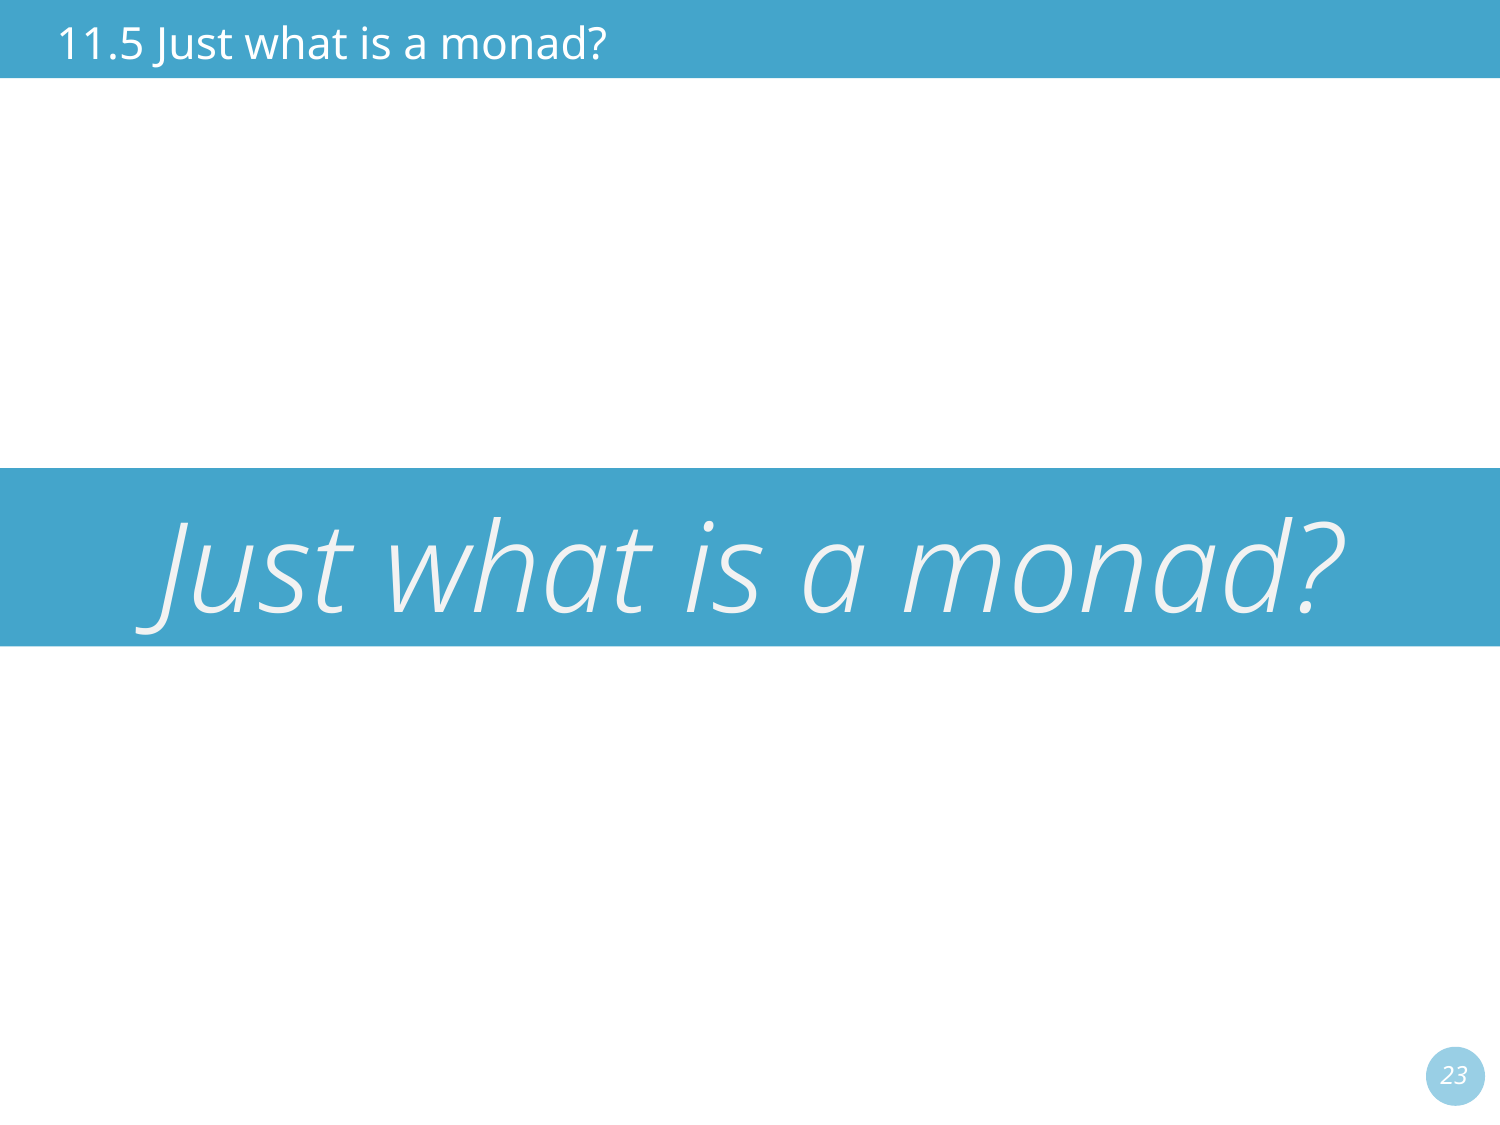

# 11.5 Just what is a monad?
Just what is a monad?